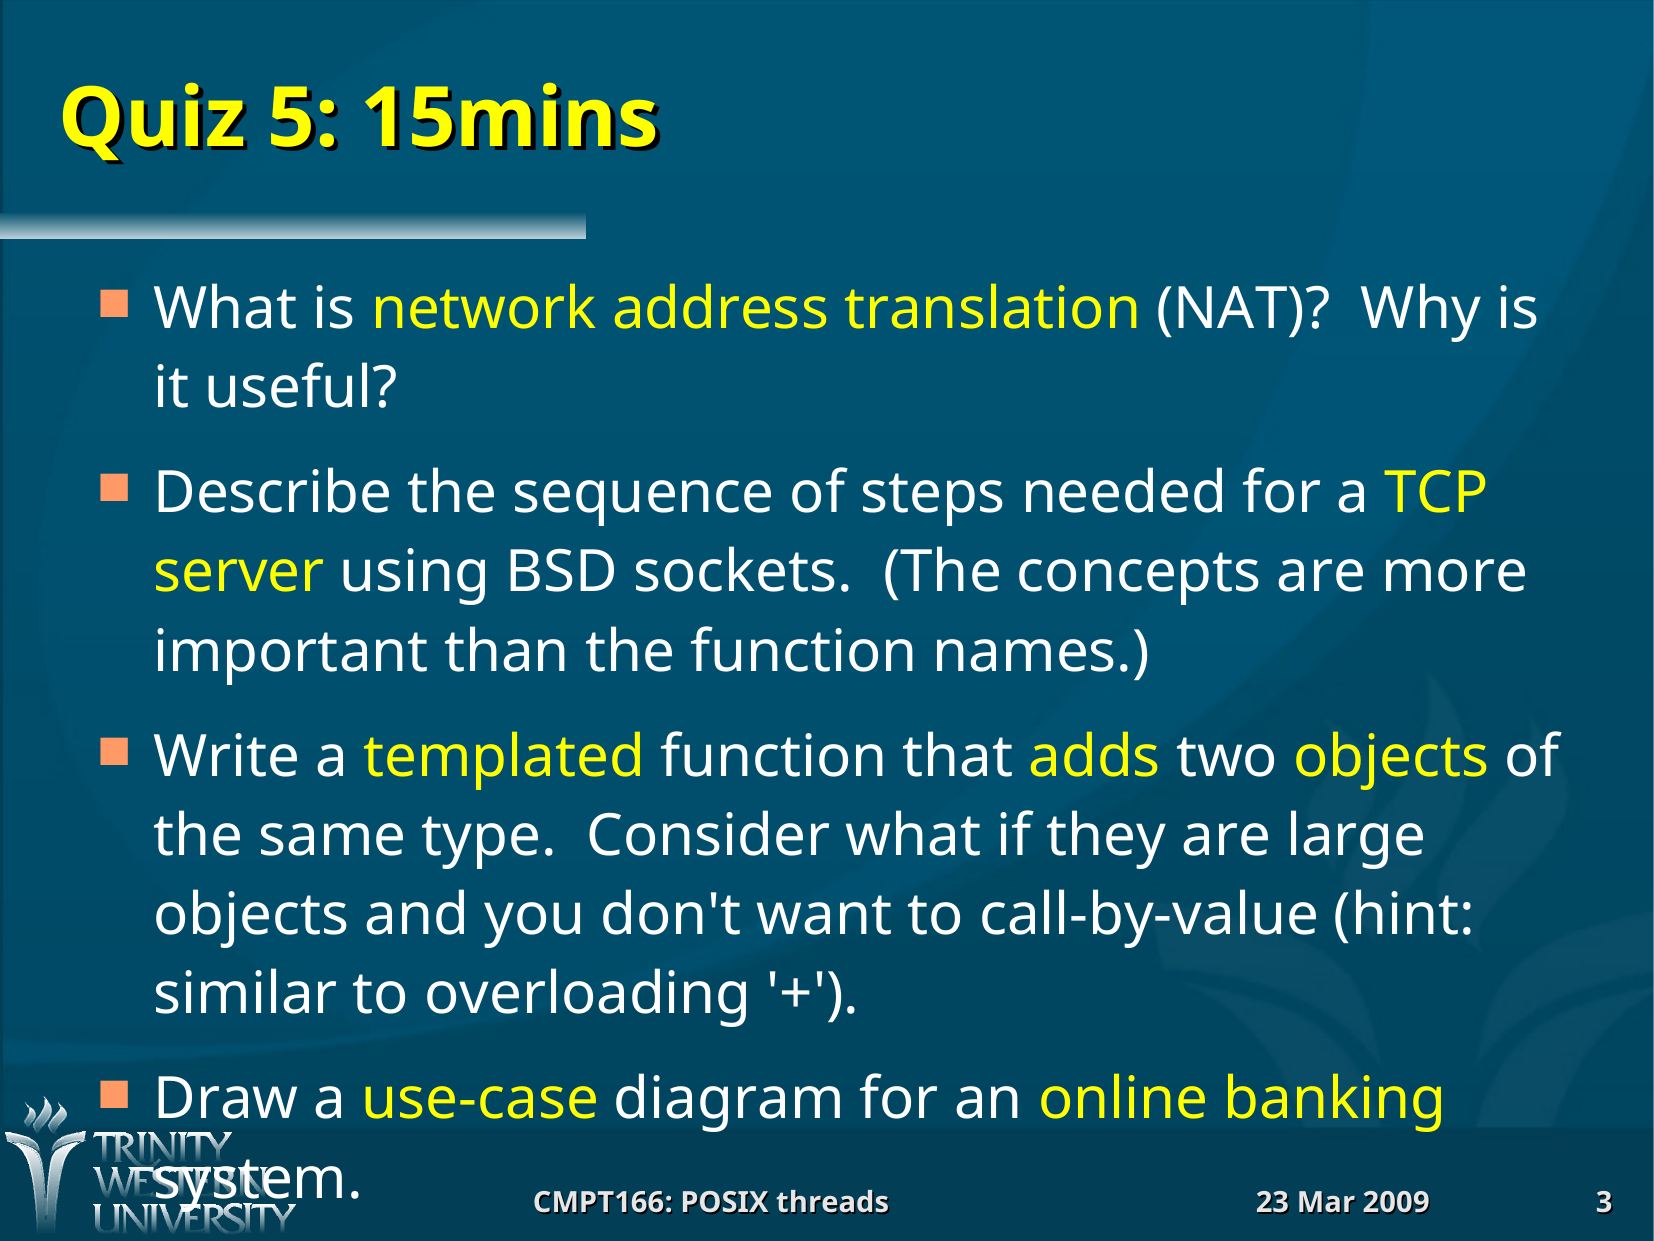

# Quiz 5: 15mins
What is network address translation (NAT)? Why is it useful?
Describe the sequence of steps needed for a TCP server using BSD sockets. (The concepts are more important than the function names.)
Write a templated function that adds two objects of the same type. Consider what if they are large objects and you don't want to call-by-value (hint: similar to overloading '+').
Draw a use-case diagram for an online banking system.
CMPT166: POSIX threads
23 Mar 2009
3